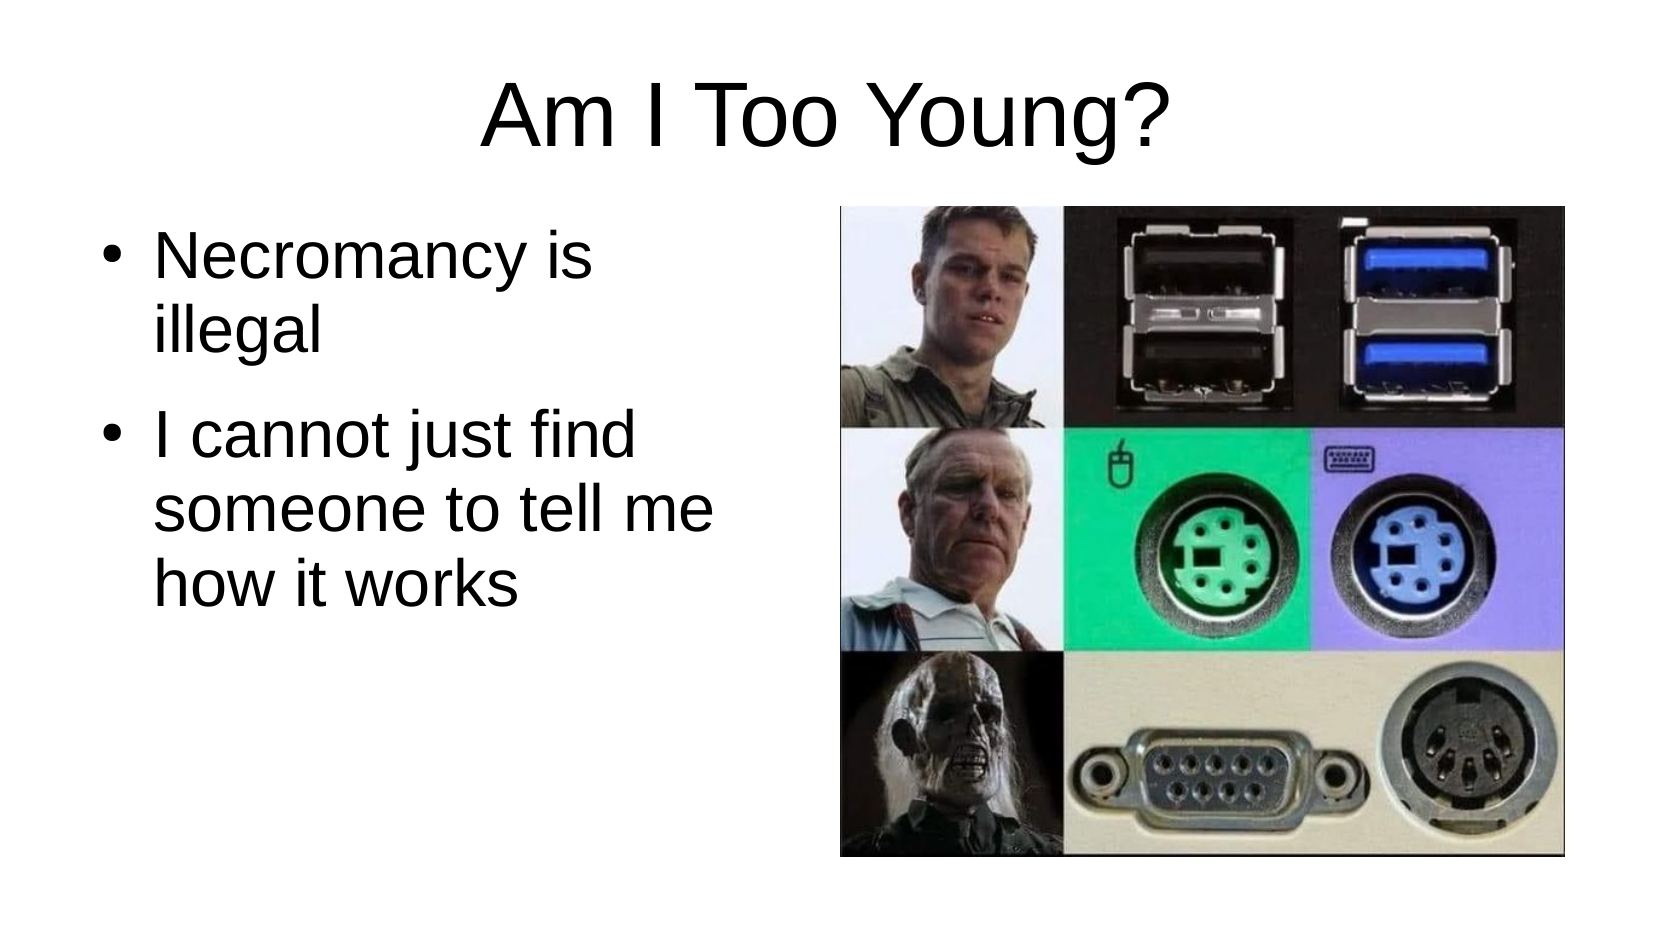

# Am I Too Young?
Necromancy is illegal
I cannot just find someone to tell me how it works